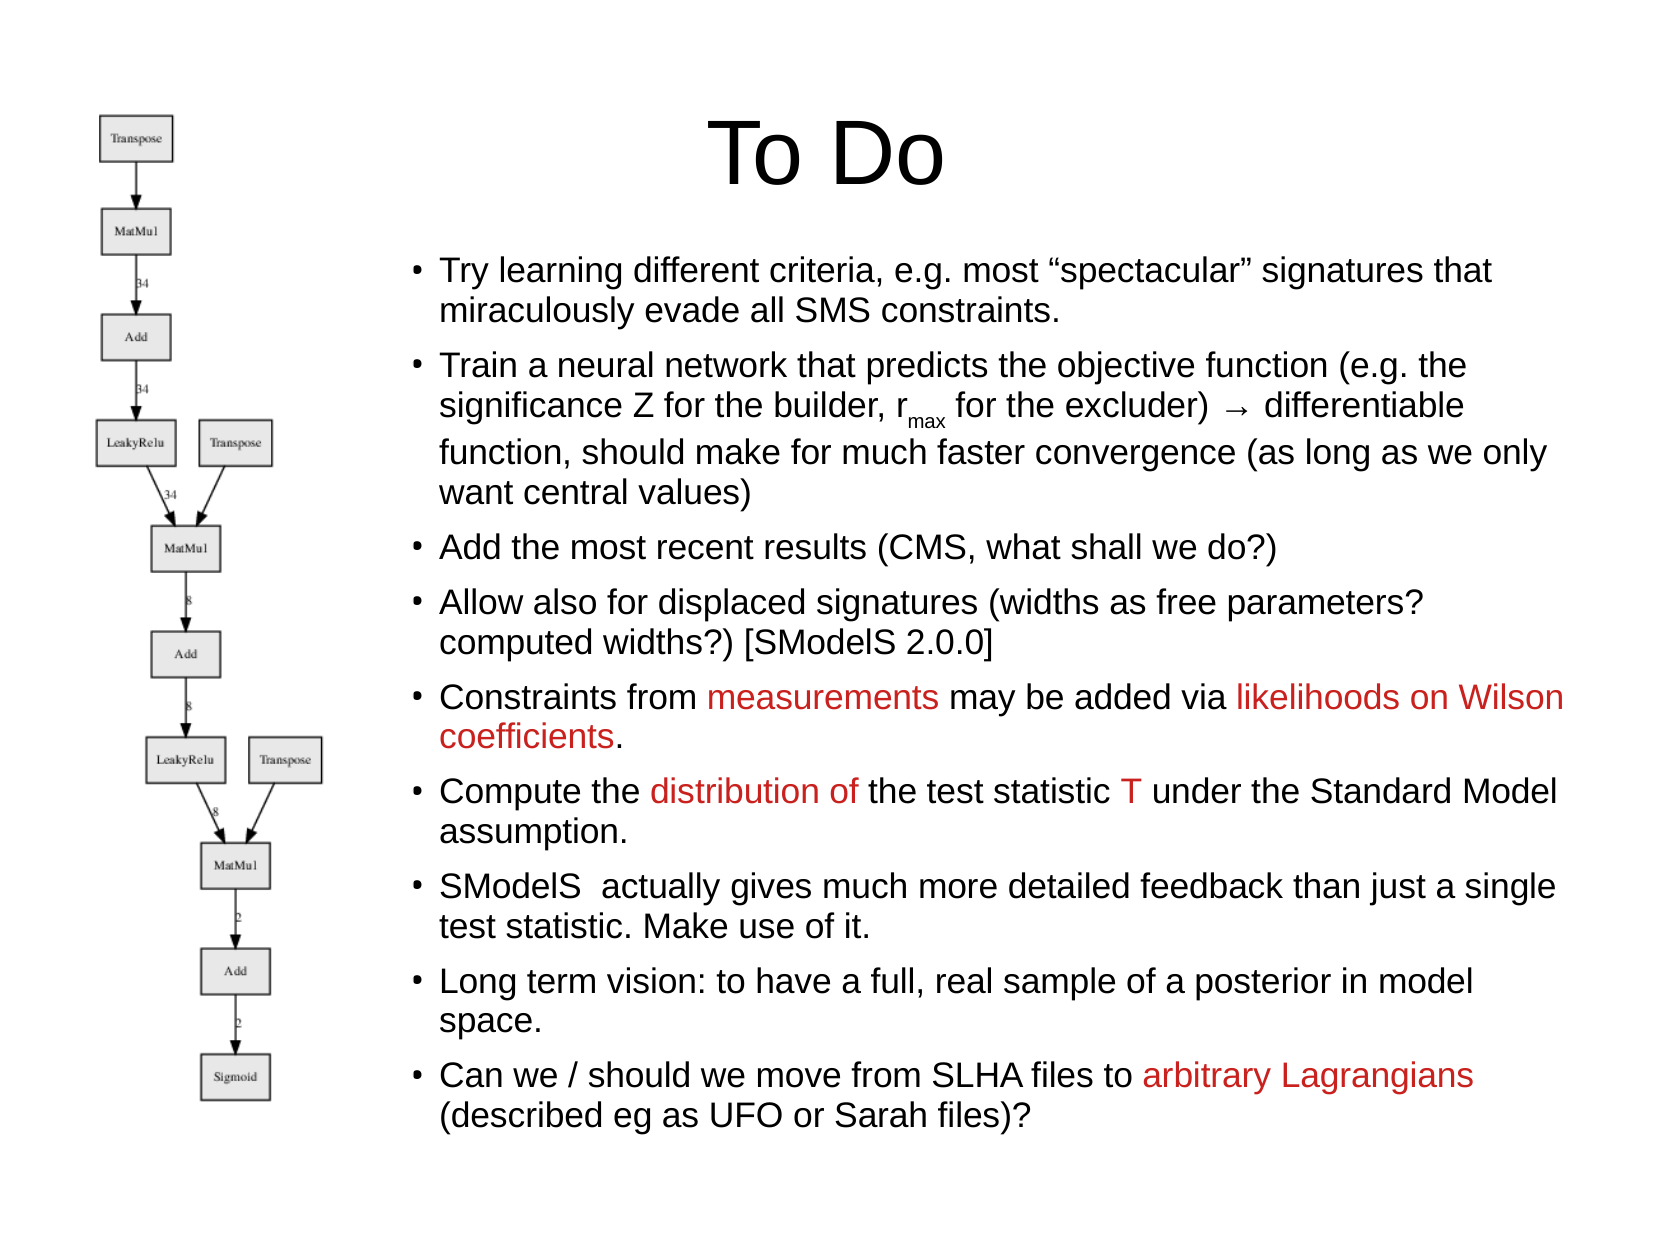

# To Do
Try learning different criteria, e.g. most “spectacular” signatures that miraculously evade all SMS constraints.
Train a neural network that predicts the objective function (e.g. the significance Z for the builder, rmax for the excluder) → differentiable function, should make for much faster convergence (as long as we only want central values)
Add the most recent results (CMS, what shall we do?)
Allow also for displaced signatures (widths as free parameters?computed widths?) [SModelS 2.0.0]
Constraints from measurements may be added via likelihoods on Wilson coefficients.
Compute the distribution of the test statistic T under the Standard Model assumption.
SModelS actually gives much more detailed feedback than just a single test statistic. Make use of it.
Long term vision: to have a full, real sample of a posterior in model space.
Can we / should we move from SLHA files to arbitrary Lagrangians (described eg as UFO or Sarah files)?